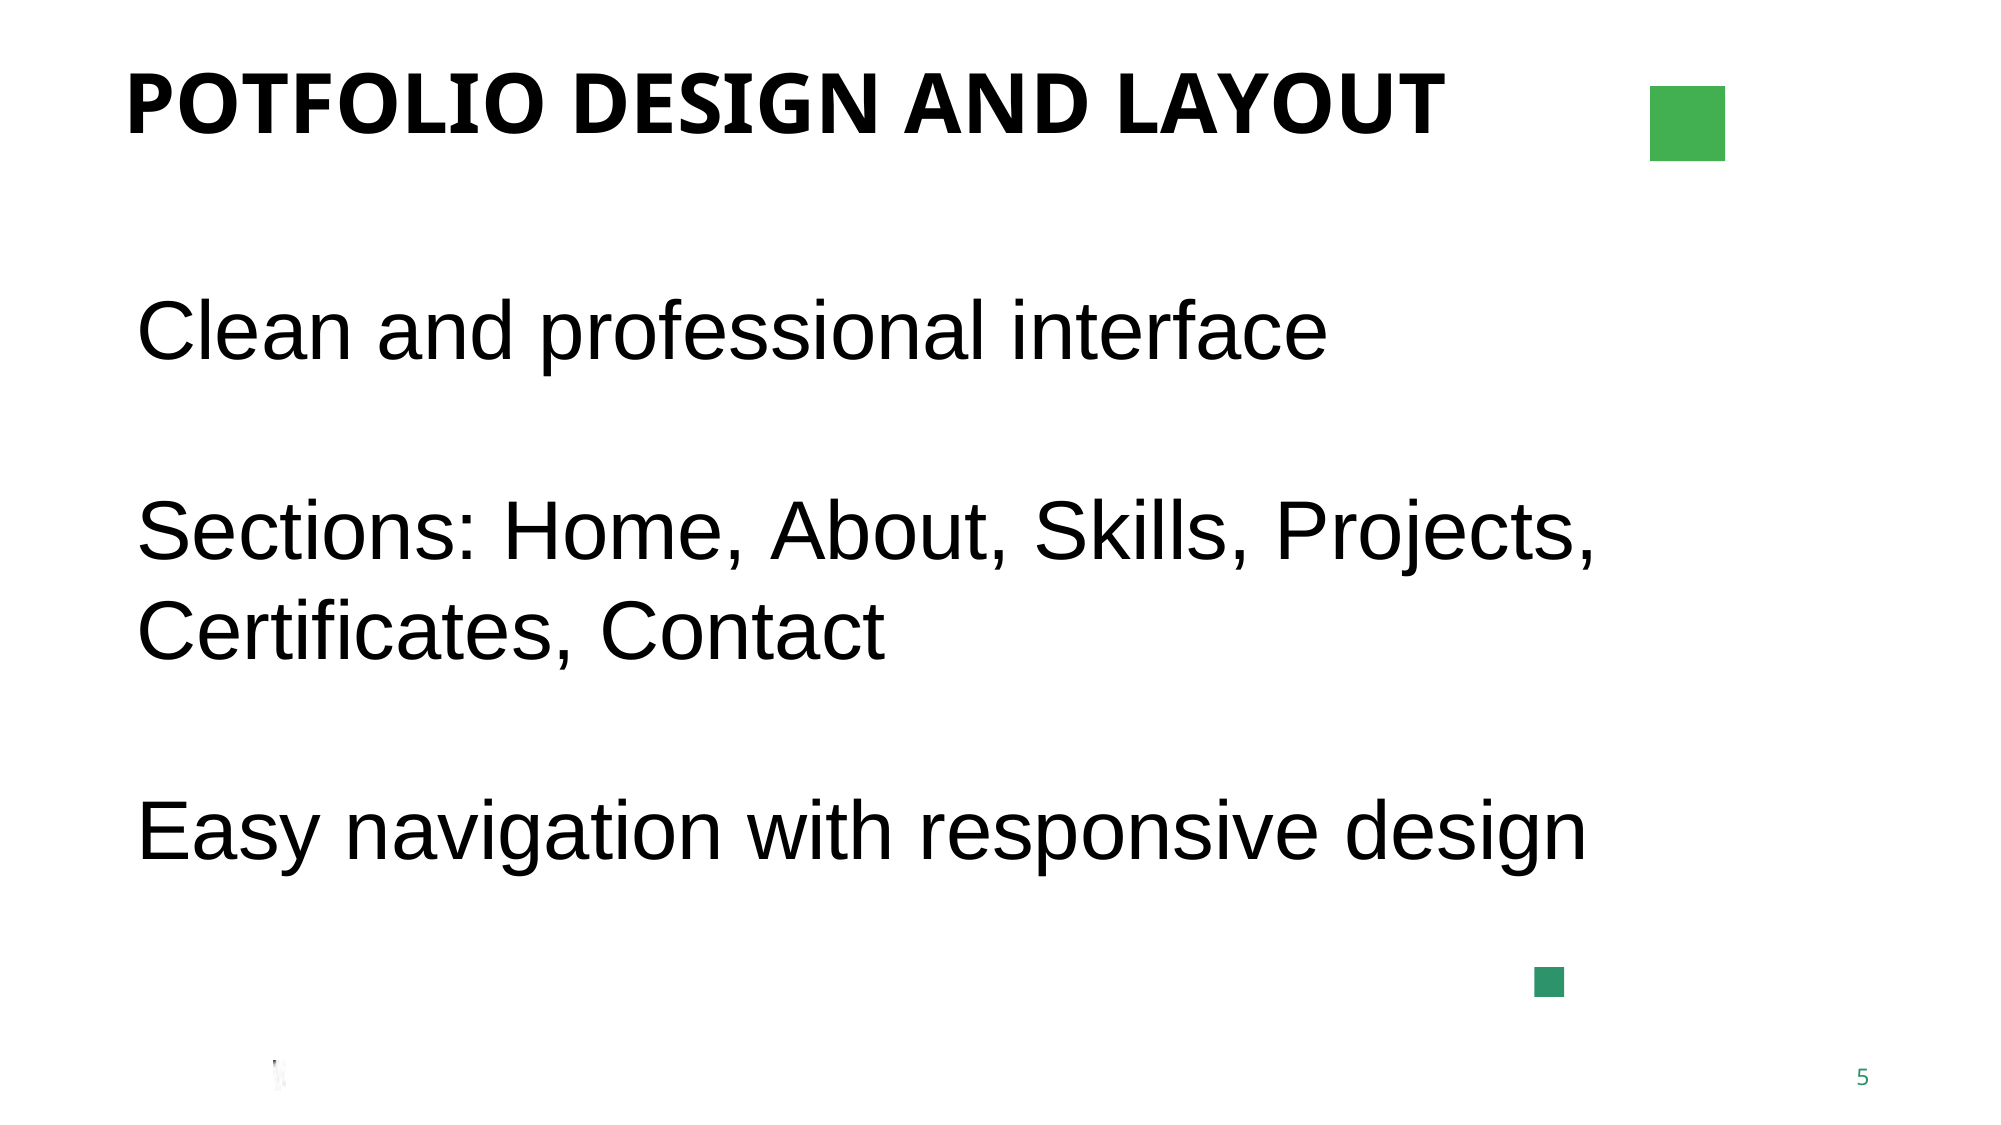

POTFOLIO DESIGN AND LAYOUT
Clean and professional interface
Sections: Home, About, Skills, Projects, Certificates, Contact
Easy navigation with responsive design